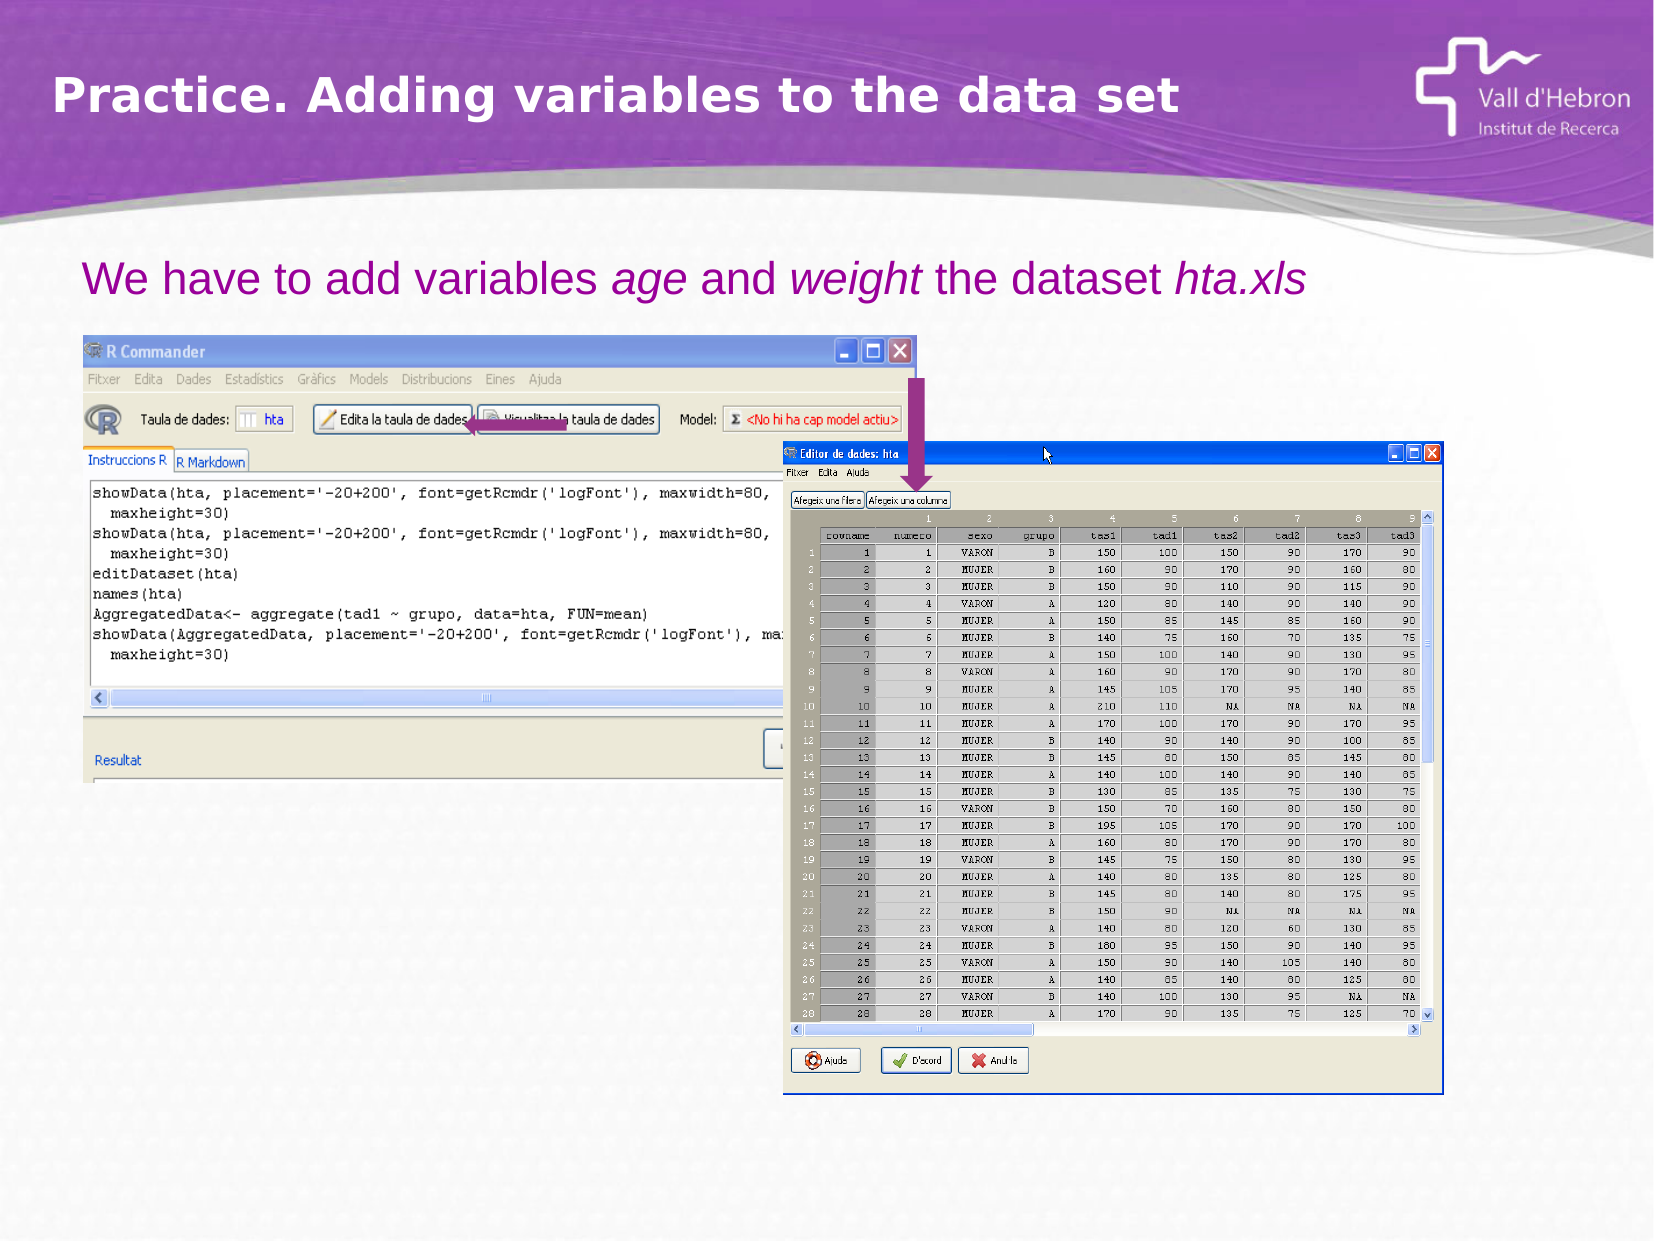

Practice. Adding variables to the data set
We have to add variables age and weight the dataset hta.xls